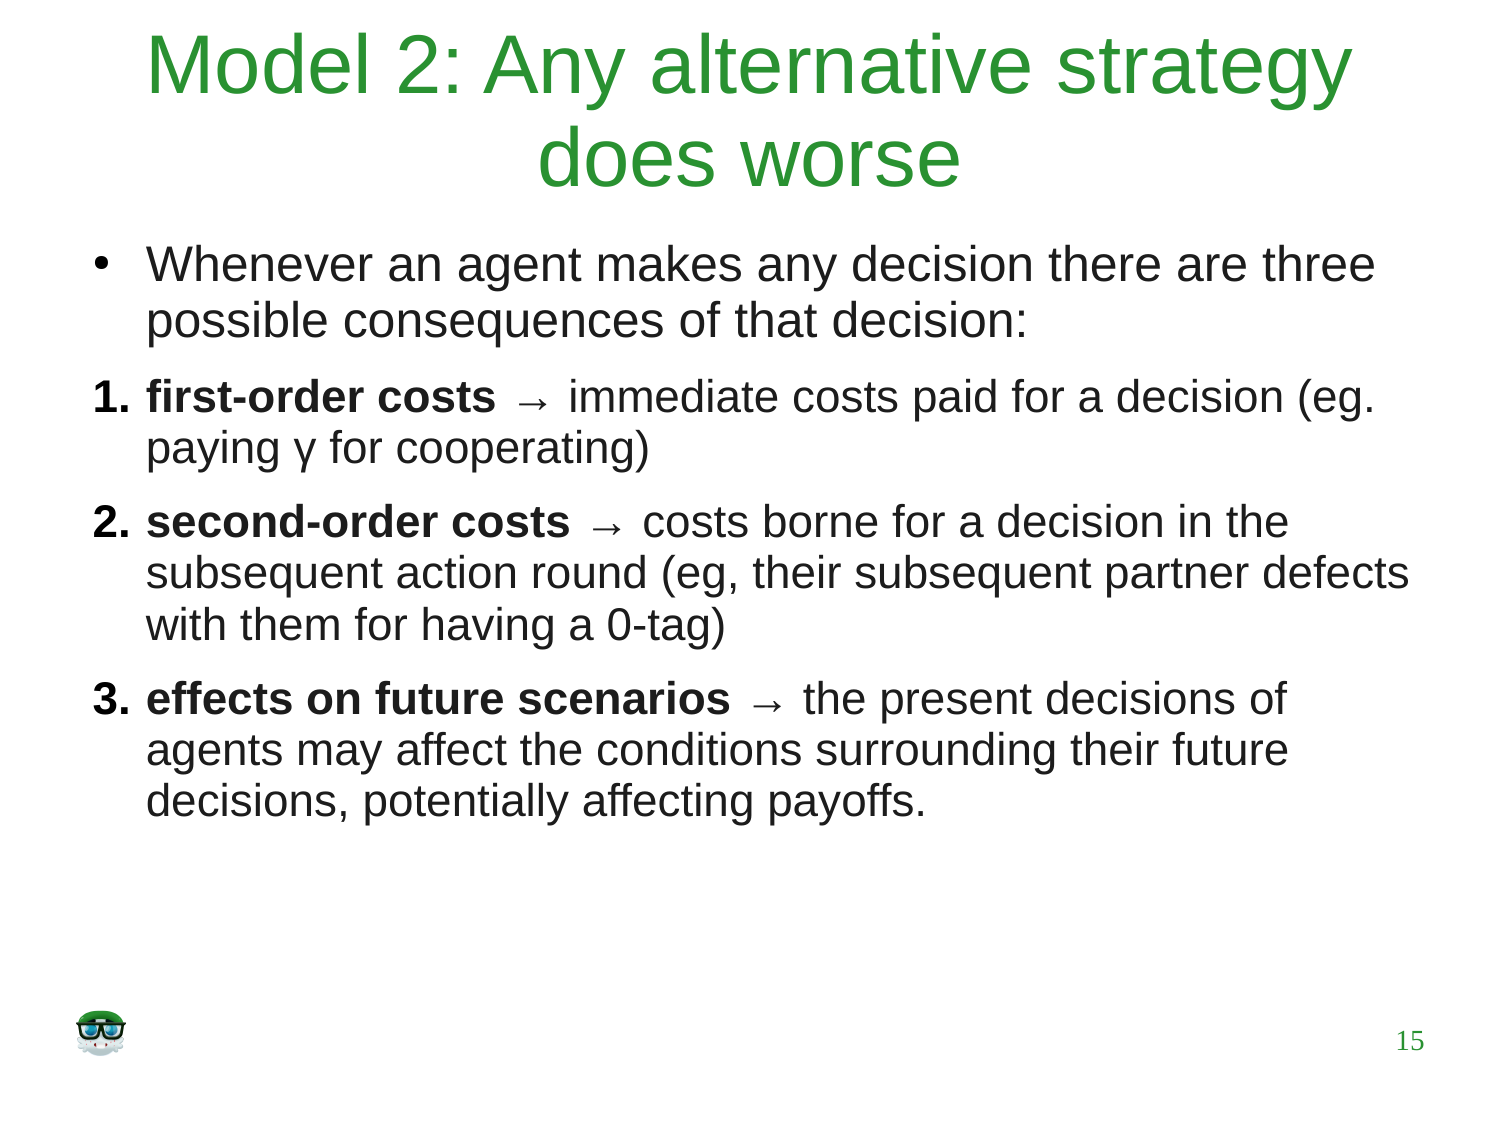

# Model 2: Any alternative strategy does worse
Whenever an agent makes any decision there are three possible consequences of that decision:
first-order costs → immediate costs paid for a decision (eg. paying γ for cooperating)
second-order costs → costs borne for a decision in the subsequent action round (eg, their subsequent partner defects with them for having a 0-tag)
effects on future scenarios → the present decisions of agents may affect the conditions surrounding their future decisions, potentially affecting payoffs.
15